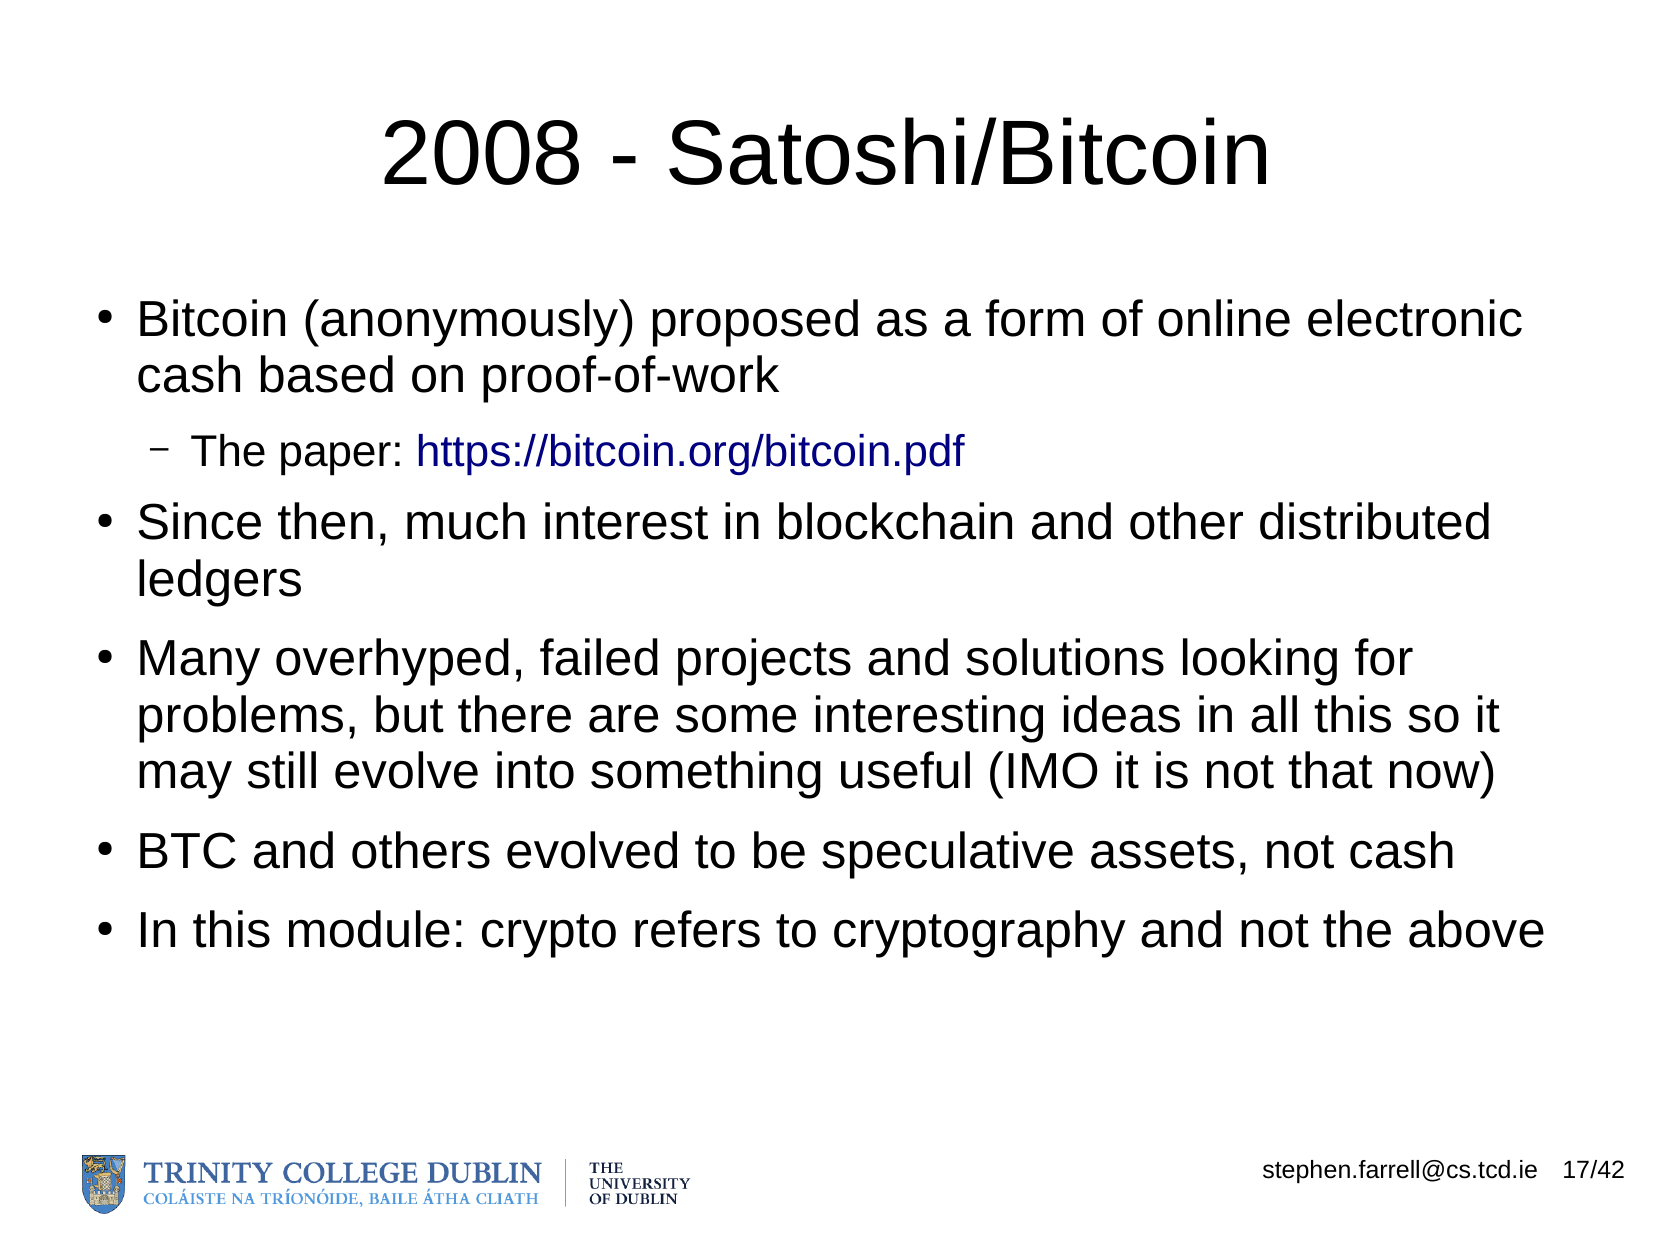

# 2008 - Satoshi/Bitcoin
Bitcoin (anonymously) proposed as a form of online electronic cash based on proof-of-work
The paper: https://bitcoin.org/bitcoin.pdf
Since then, much interest in blockchain and other distributed ledgers
Many overhyped, failed projects and solutions looking for problems, but there are some interesting ideas in all this so it may still evolve into something useful (IMO it is not that now)
BTC and others evolved to be speculative assets, not cash
In this module: crypto refers to cryptography and not the above